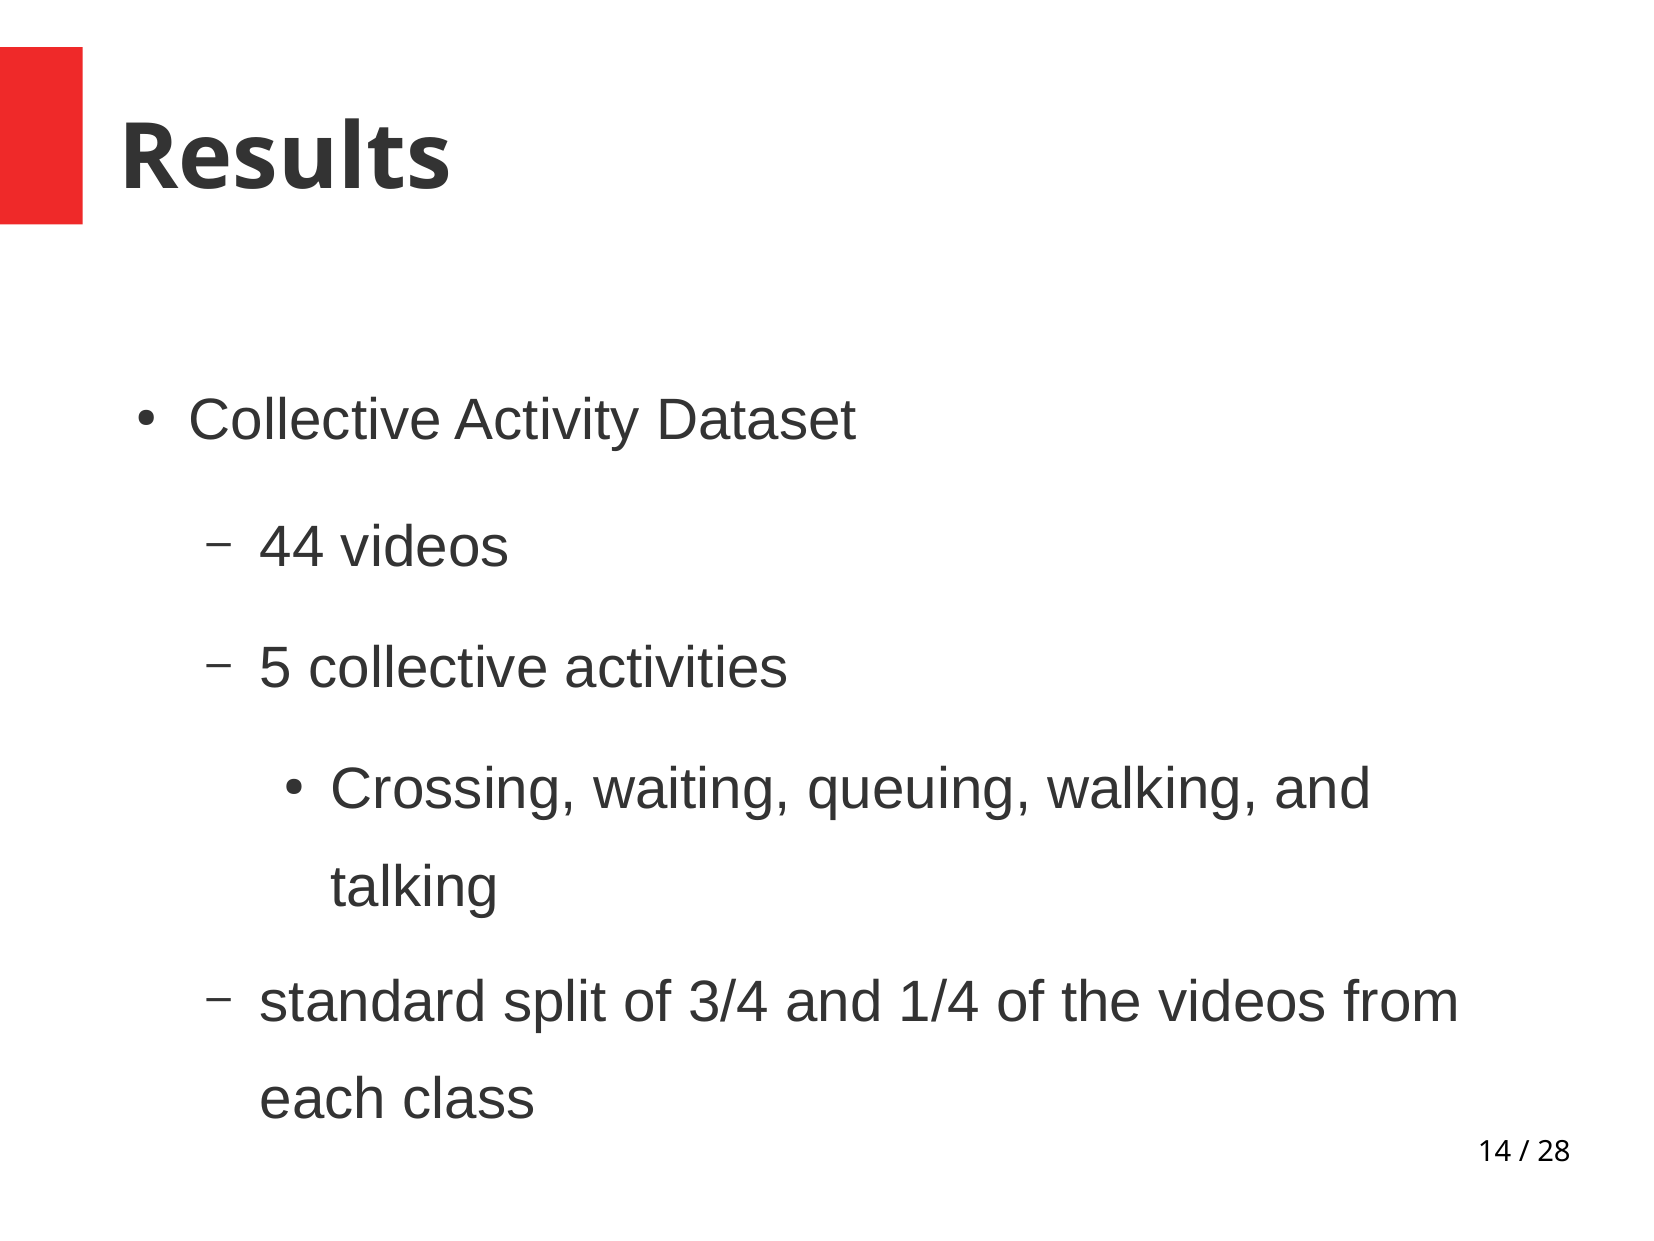

# Results
Collective Activity Dataset
44 videos
5 collective activities
Crossing, waiting, queuing, walking, and talking
standard split of 3/4 and 1/4 of the videos from each class
14